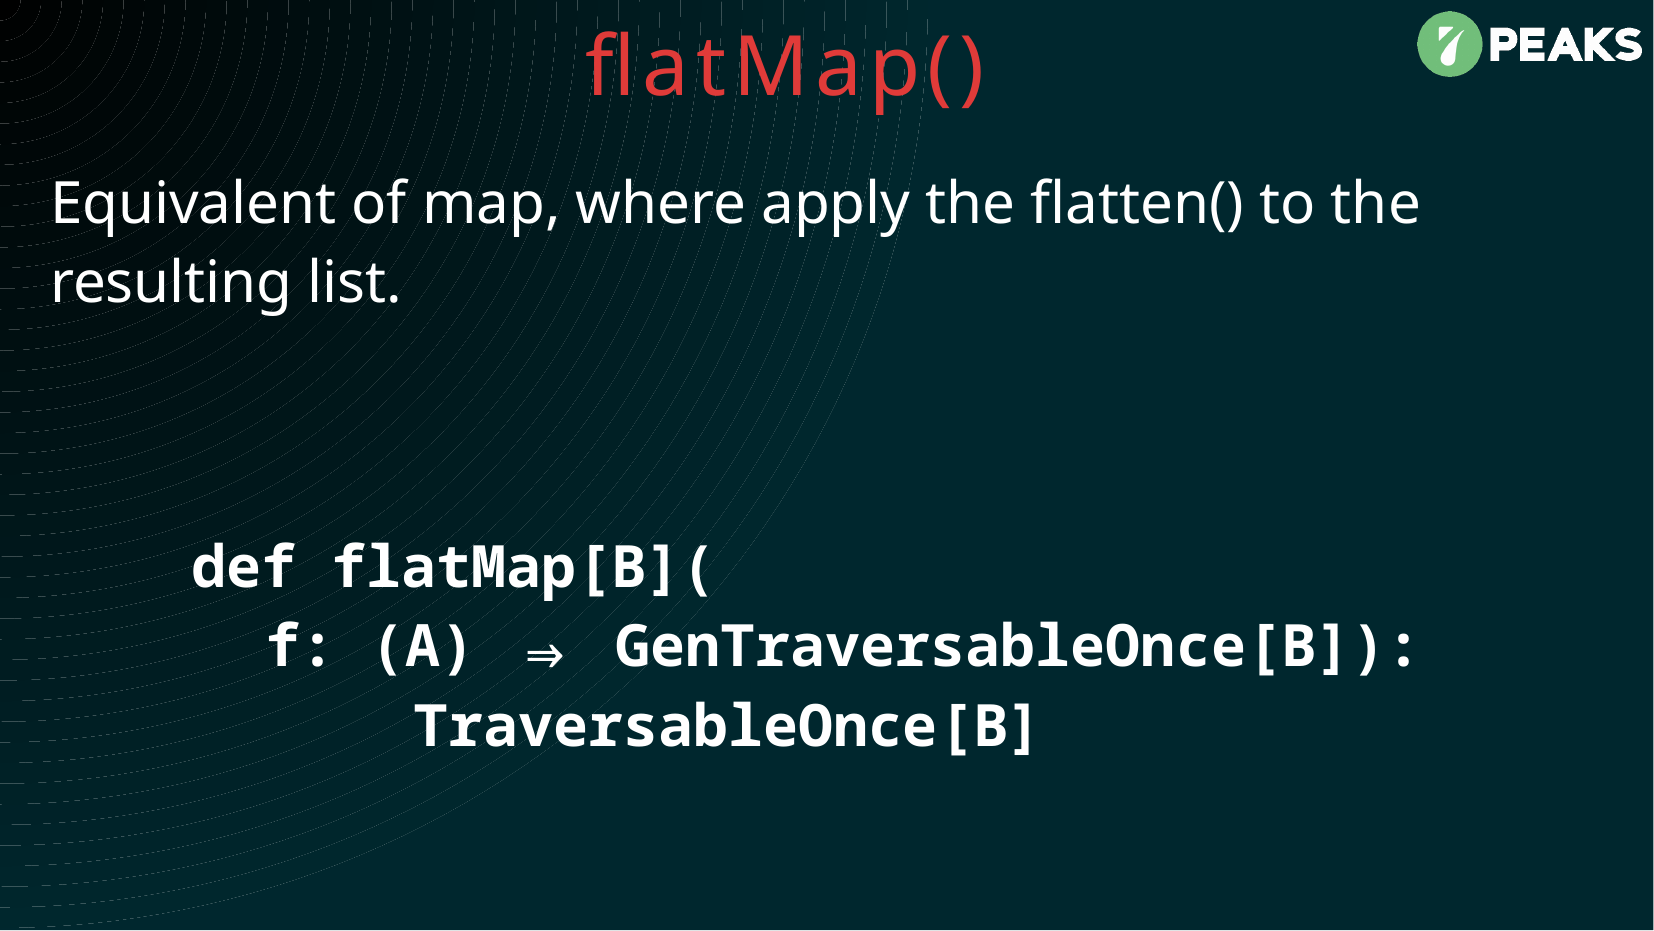

flatMap()
Equivalent of map, where apply the flatten() to the resulting list.
def flatMap[B](
	f: (A) ⇒ GenTraversableOnce[B]):
			TraversableOnce[B]